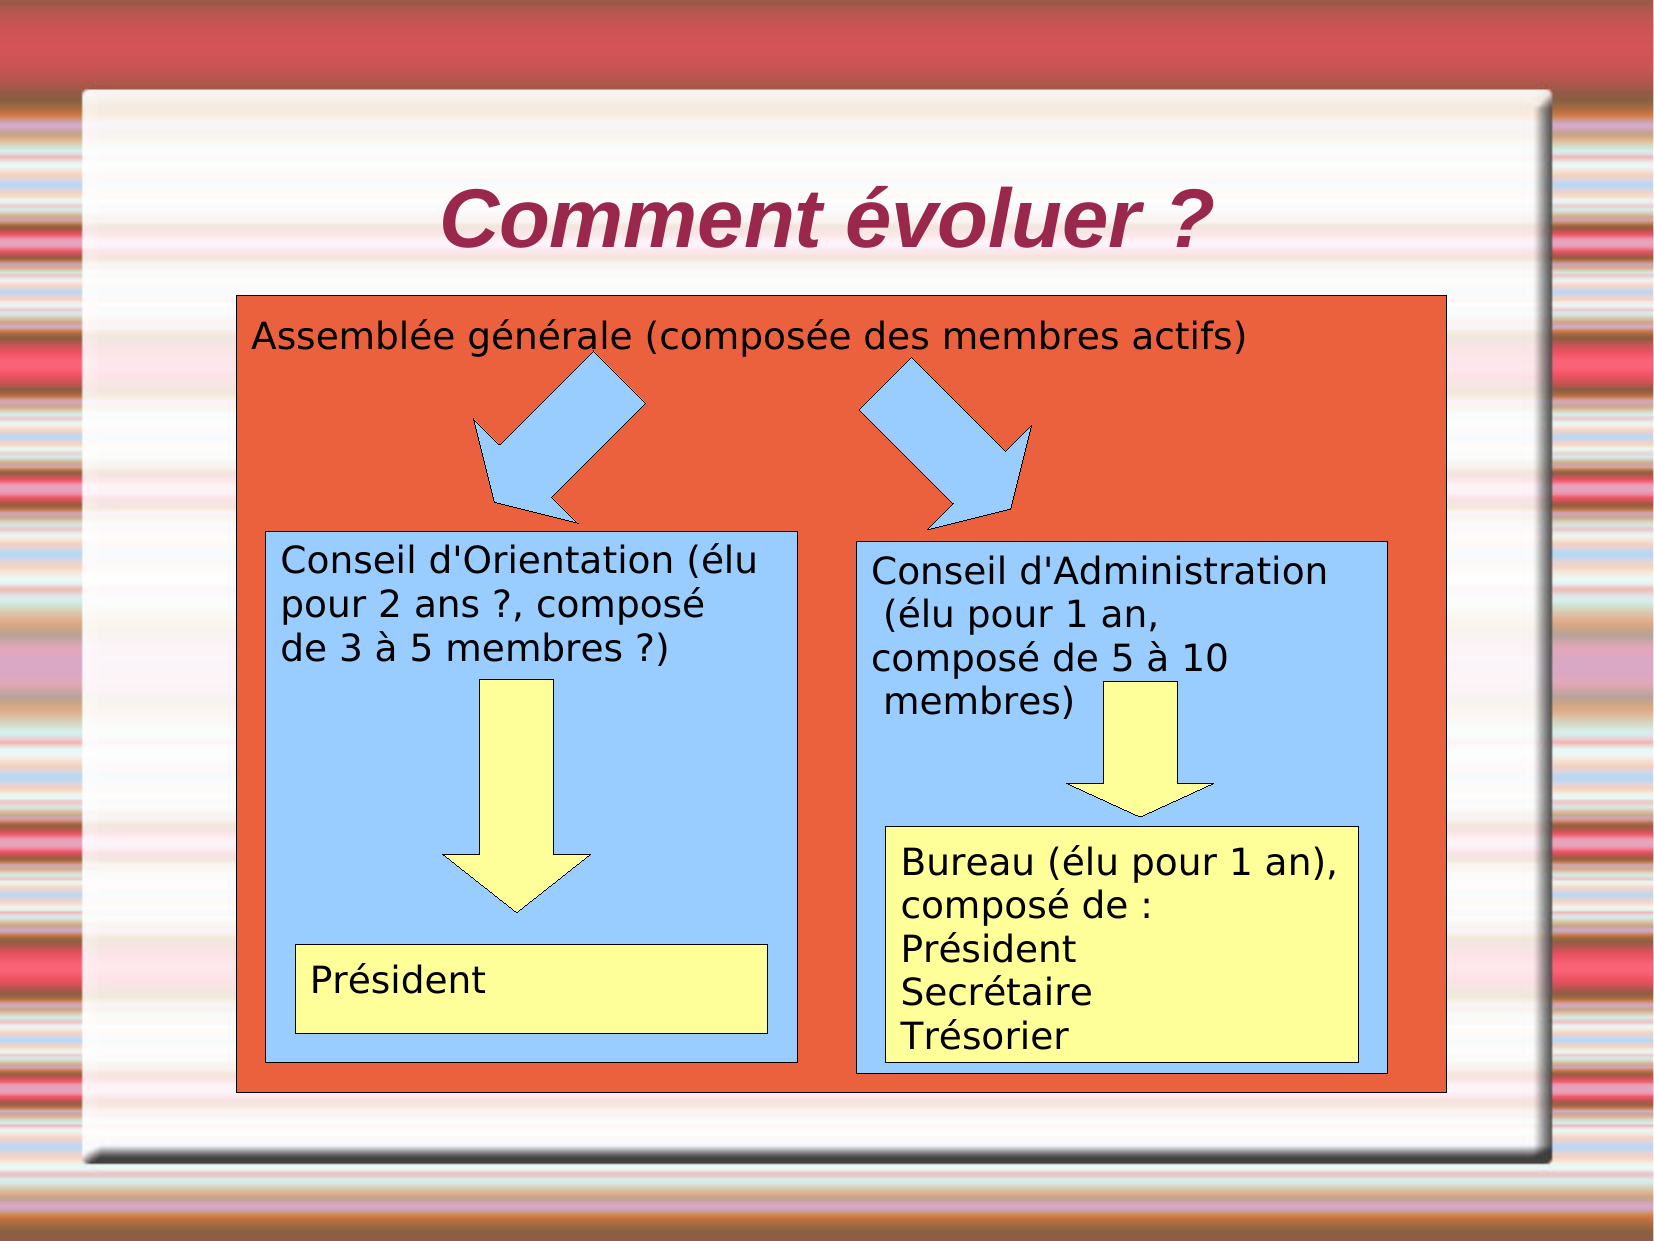

# Comment évoluer ?
Assemblée générale (composée des membres actifs)
Conseil d'Orientation (élu
pour 2 ans ?, composé
de 3 à 5 membres ?)
Conseil d'Administration
 (élu pour 1 an,
composé de 5 à 10
 membres)
Bureau (élu pour 1 an),
composé de :
Président
Secrétaire
Trésorier
Président